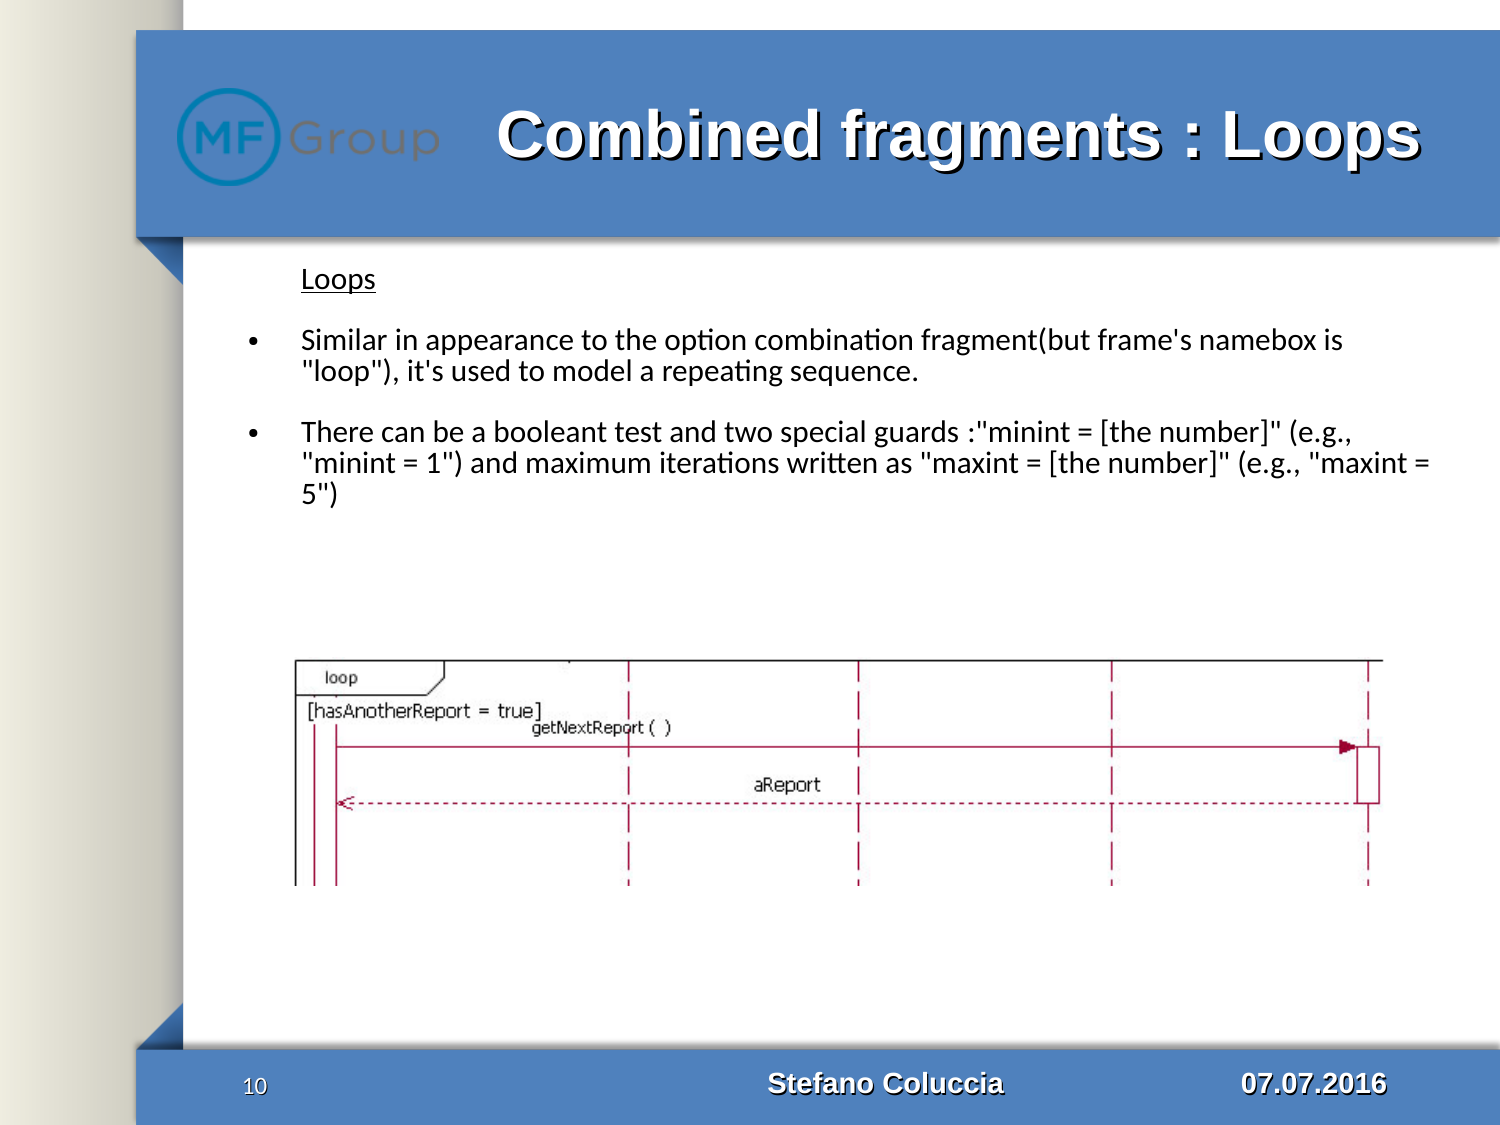

# Combined fragments : Loops
Loops
Similar in appearance to the option combination fragment(but frame's namebox is "loop"), it's used to model a repeating sequence.
There can be a booleant test and two special guards :"minint = [the number]" (e.g., "minint = 1") and maximum iterations written as "maxint = [the number]" (e.g., "maxint = 5")
10
Stefano Coluccia
07.07.2016